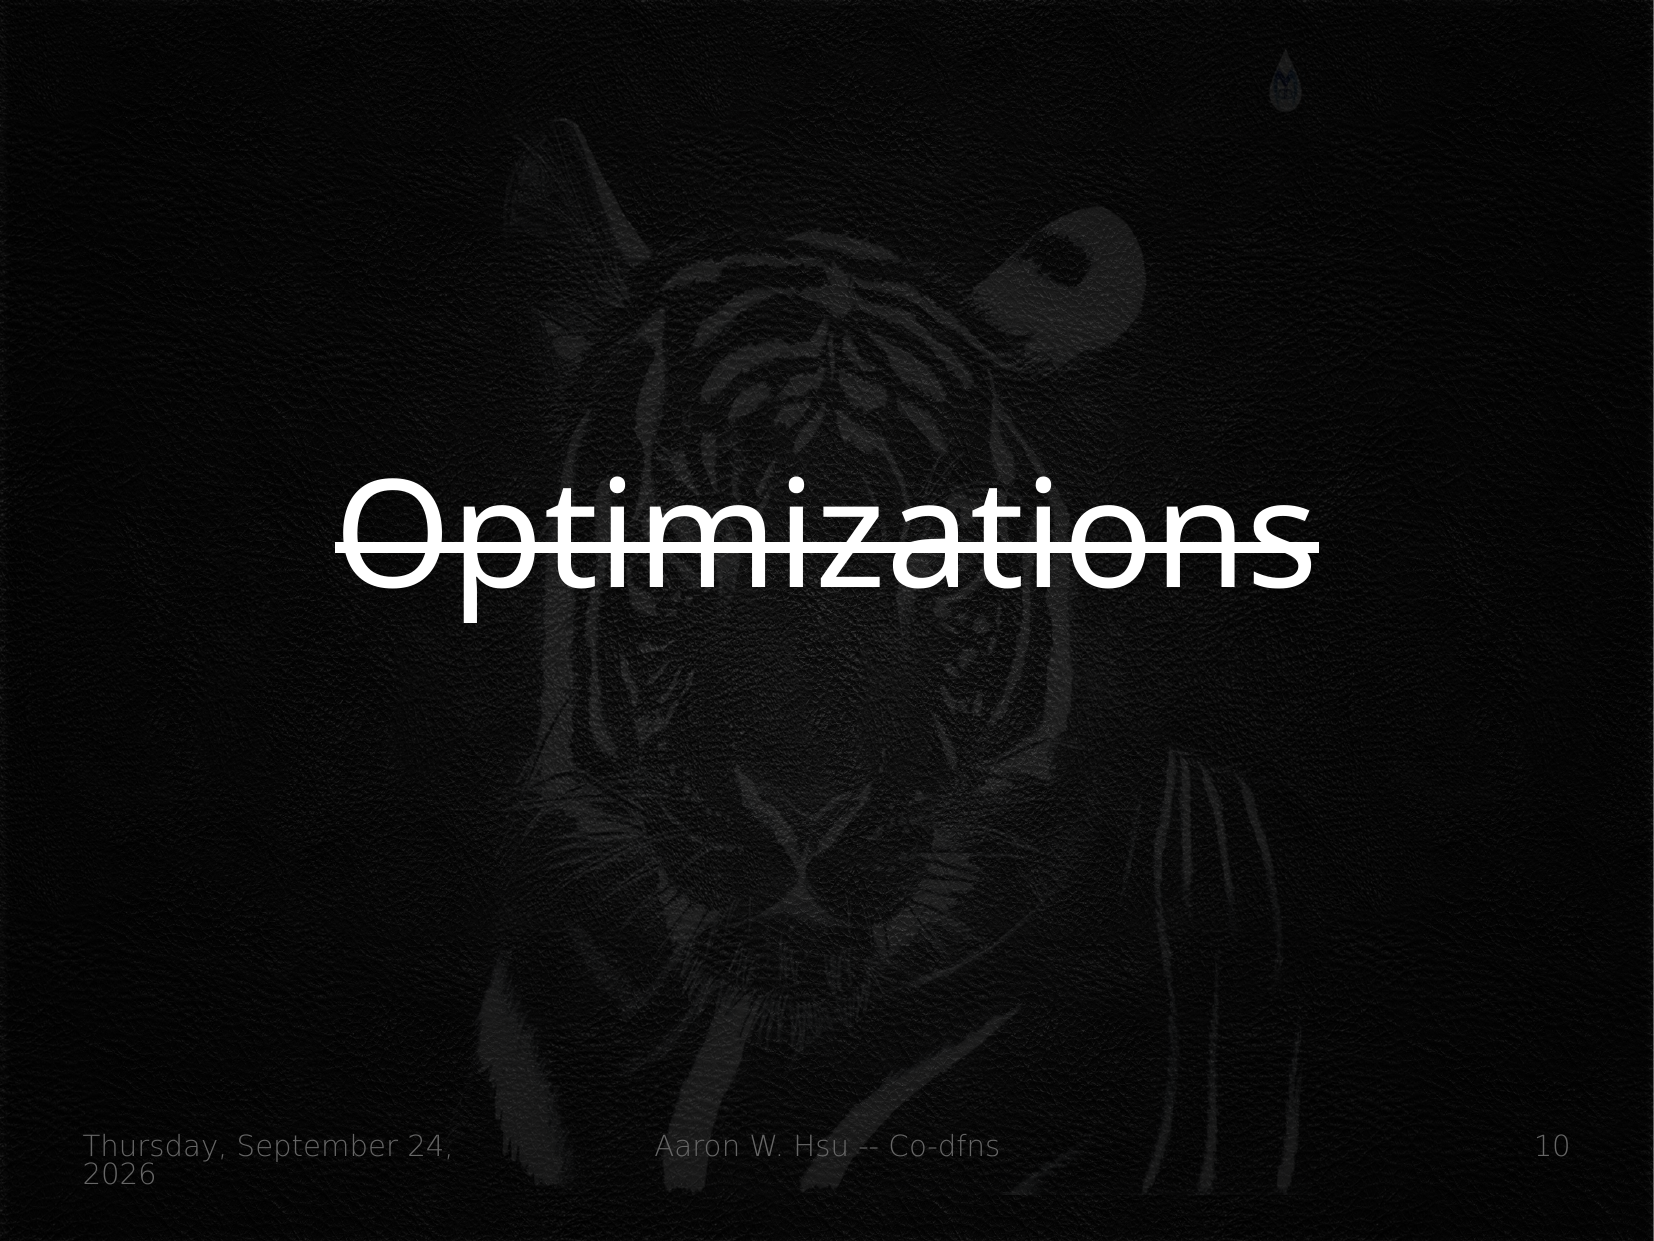

# Optimizations
Aaron W. Hsu -- Co-dfns
10